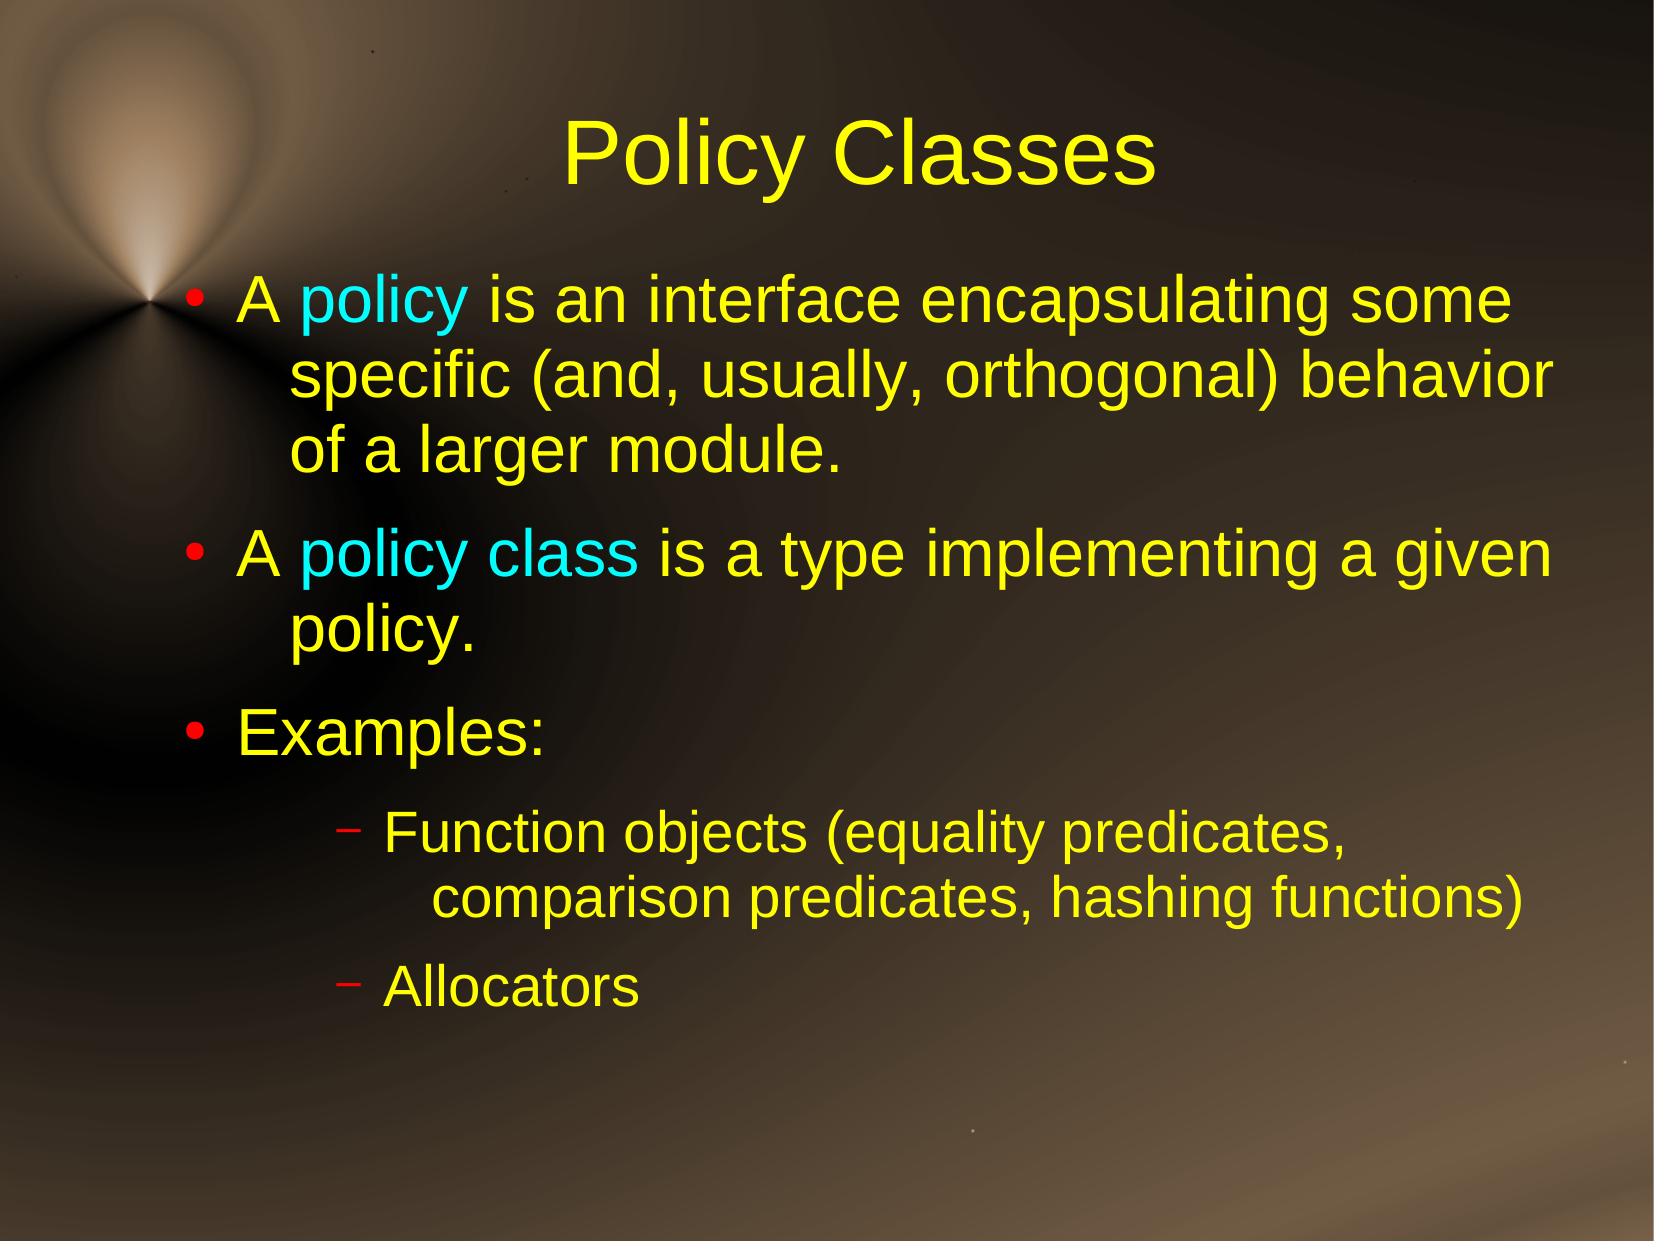

# Policy Classes
A policy is an interface encapsulating some specific (and, usually, orthogonal) behavior of a larger module.
A policy class is a type implementing a given policy.
Examples:
Function objects (equality predicates, comparison predicates, hashing functions)
Allocators